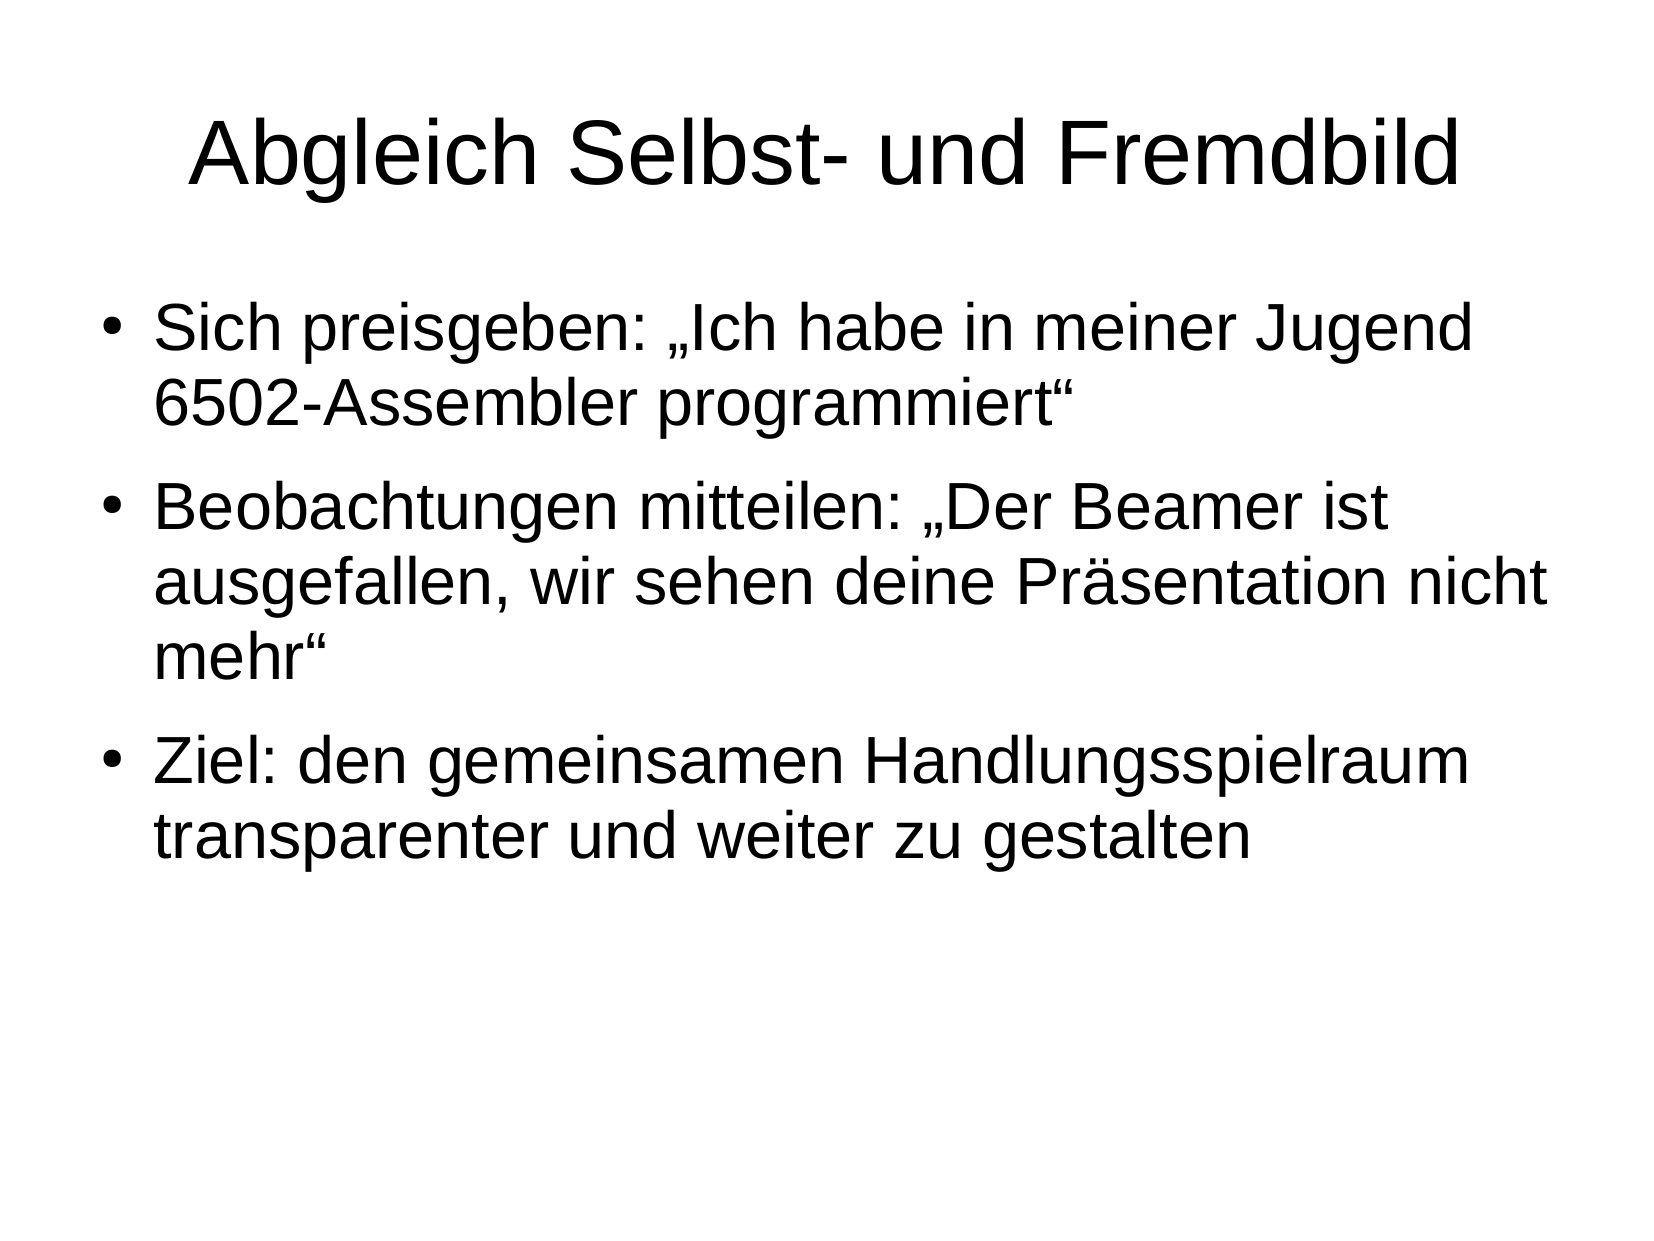

# Abgleich Selbst- und Fremdbild
Sich preisgeben: „Ich habe in meiner Jugend 6502-Assembler programmiert“
Beobachtungen mitteilen: „Der Beamer ist ausgefallen, wir sehen deine Präsentation nicht mehr“
Ziel: den gemeinsamen Handlungsspielraum transparenter und weiter zu gestalten